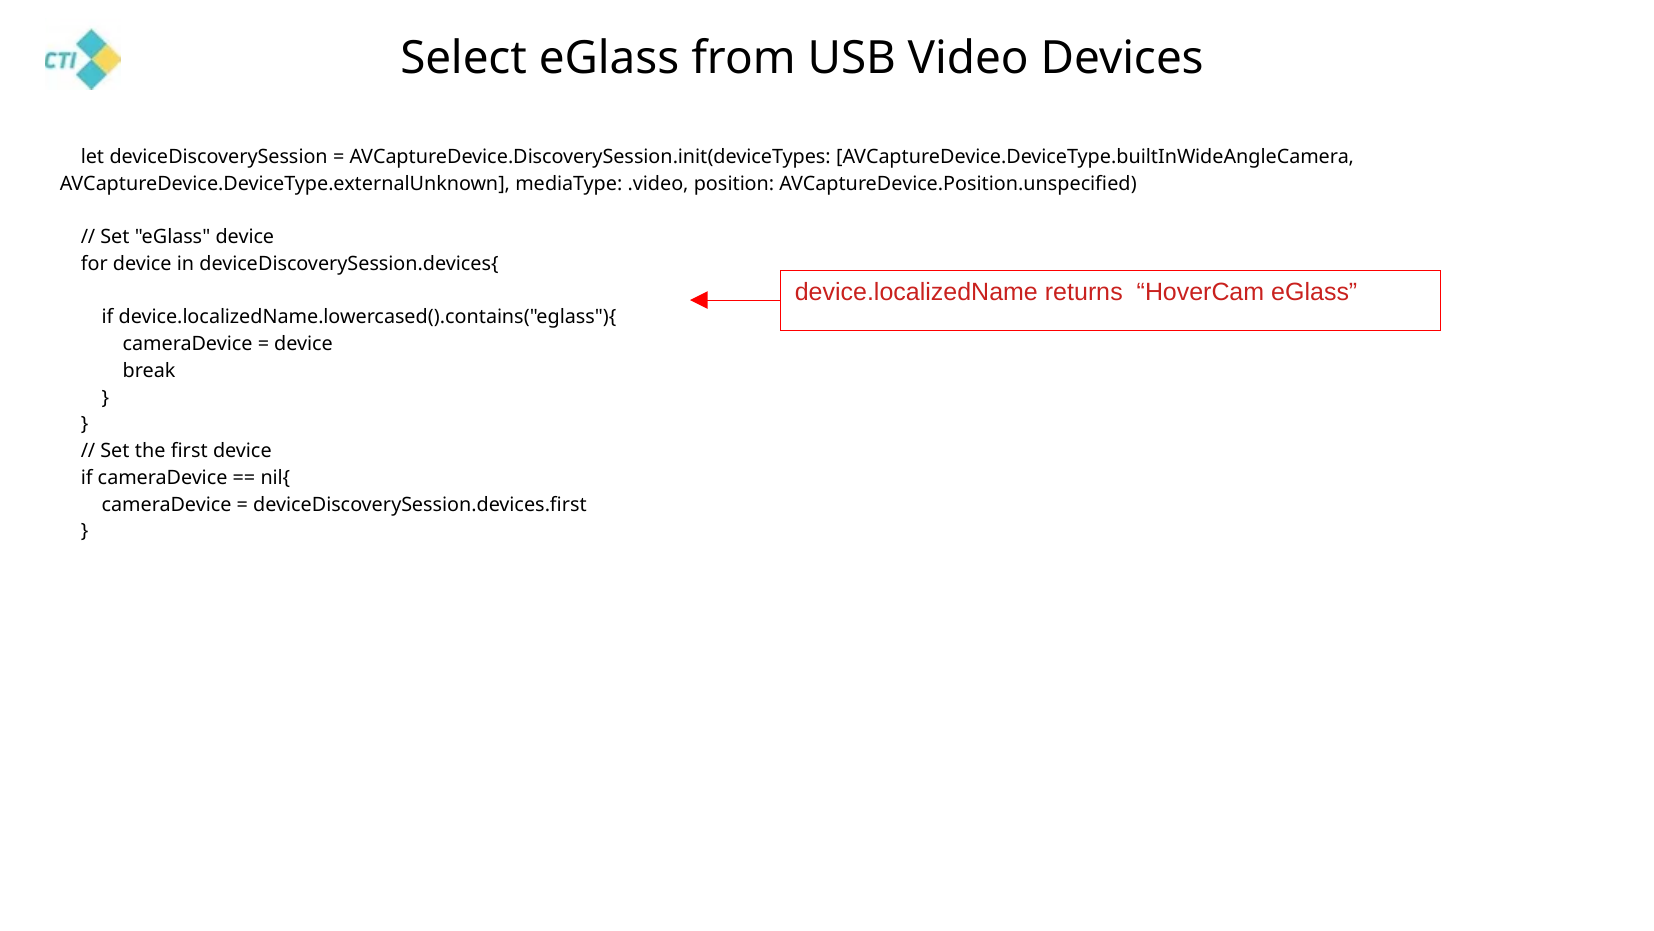

Select eGlass from USB Video Devices
 let deviceDiscoverySession = AVCaptureDevice.DiscoverySession.init(deviceTypes: [AVCaptureDevice.DeviceType.builtInWideAngleCamera, AVCaptureDevice.DeviceType.externalUnknown], mediaType: .video, position: AVCaptureDevice.Position.unspecified)
 // Set "eGlass" device
 for device in deviceDiscoverySession.devices{
 if device.localizedName.lowercased().contains("eglass"){
 cameraDevice = device
 break
 }
 }
 // Set the first device
 if cameraDevice == nil{
 cameraDevice = deviceDiscoverySession.devices.first
 }
device.localizedName returns “HoverCam eGlass”